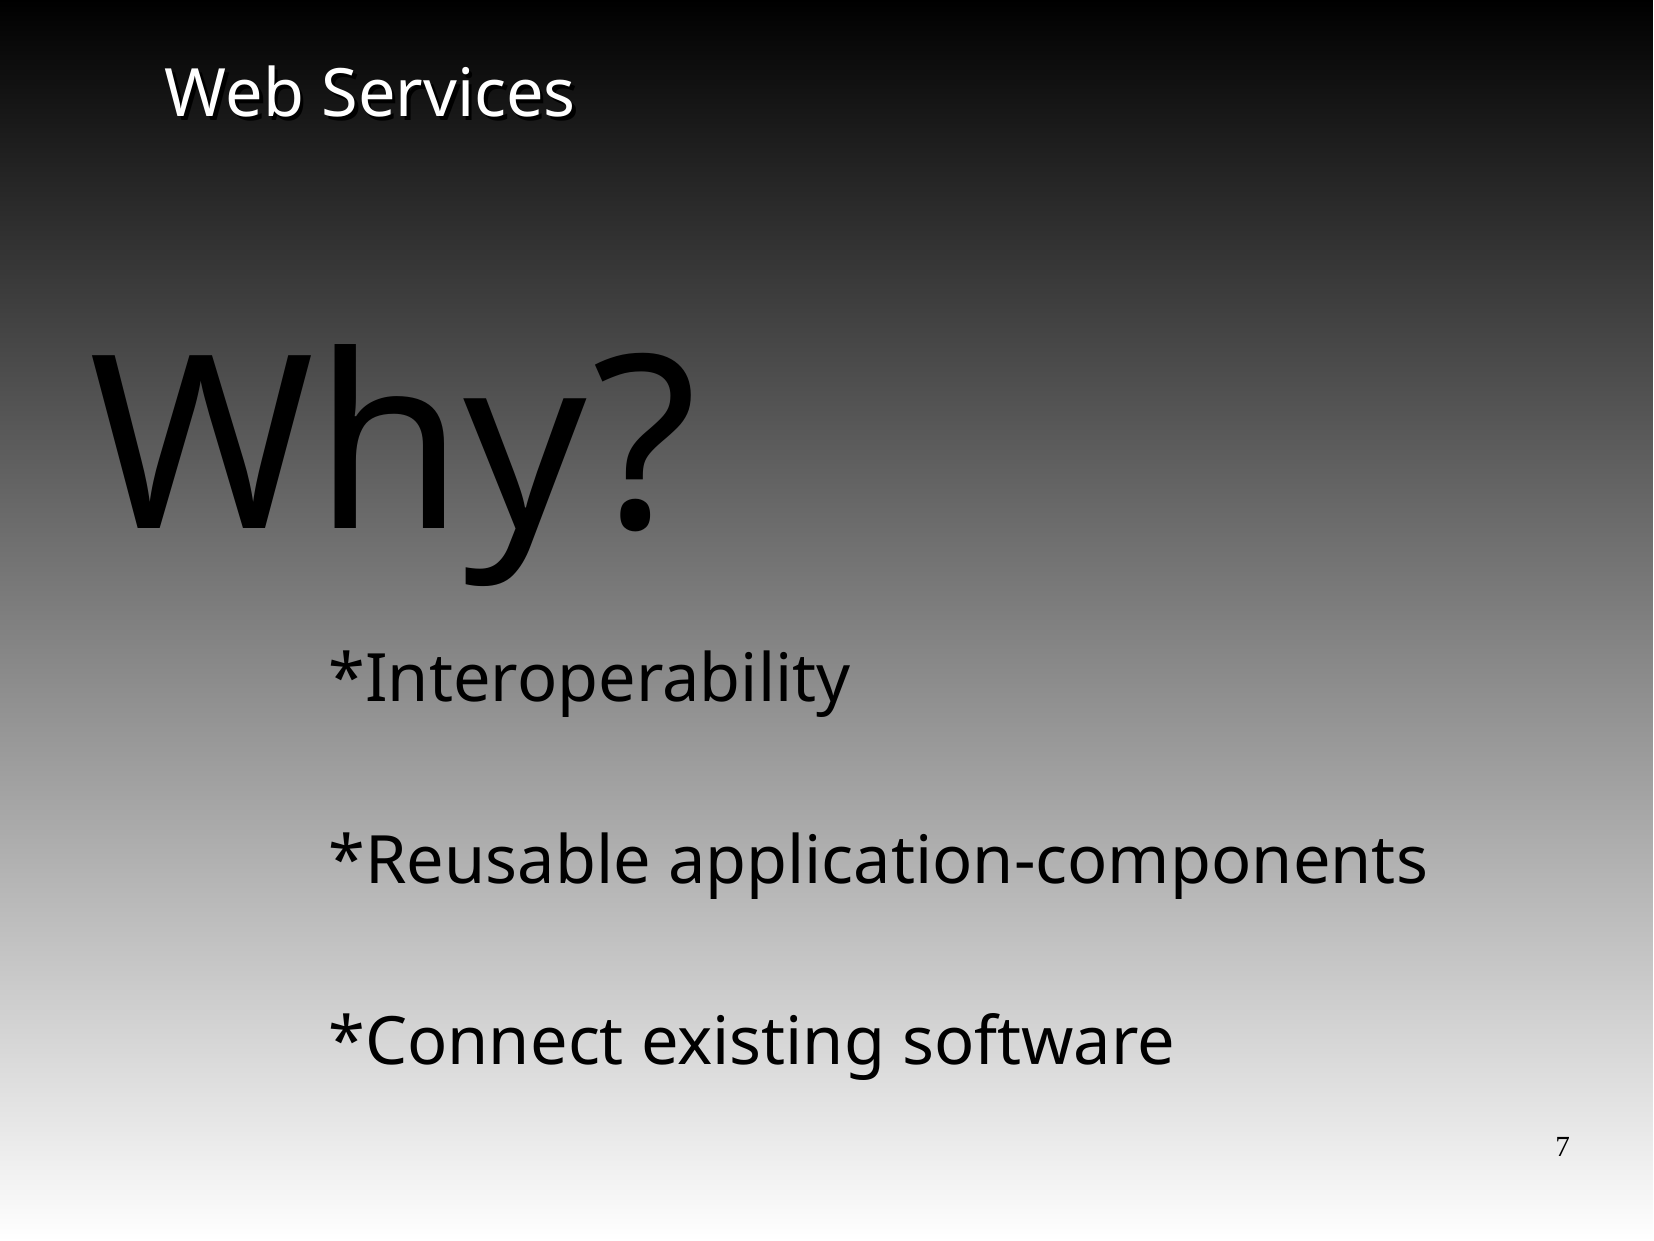

Web Services
Why?
*Interoperability
*Reusable application-components
*Connect existing software
7